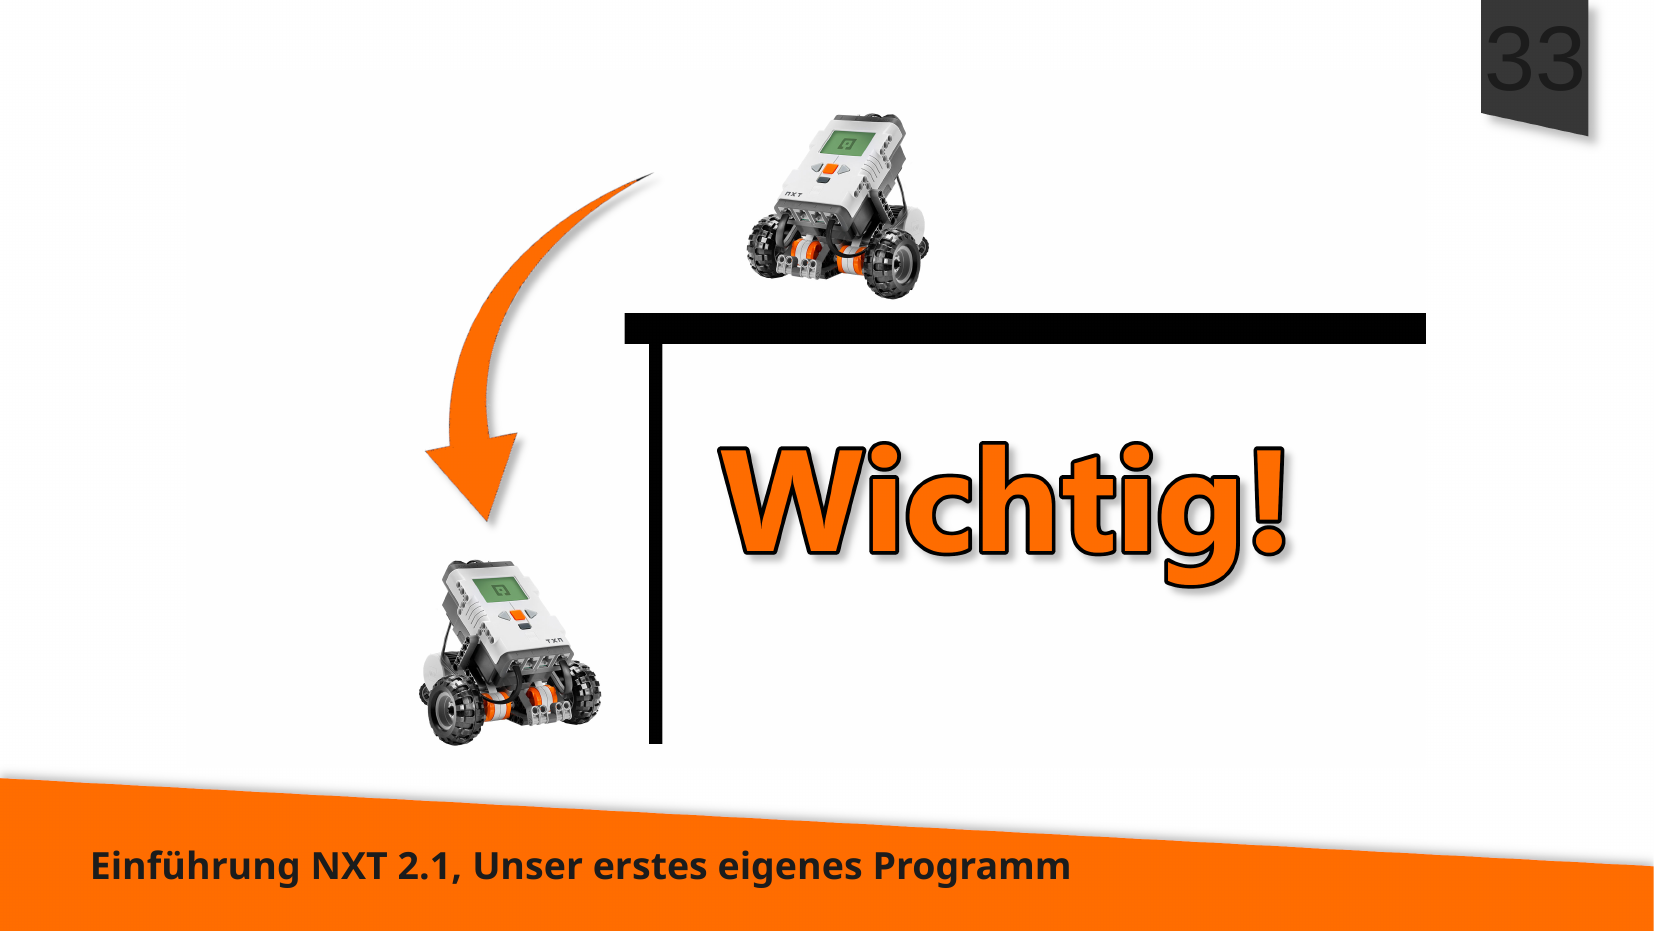

33
Einführung NXT 2.1, Unser erstes eigenes Programm